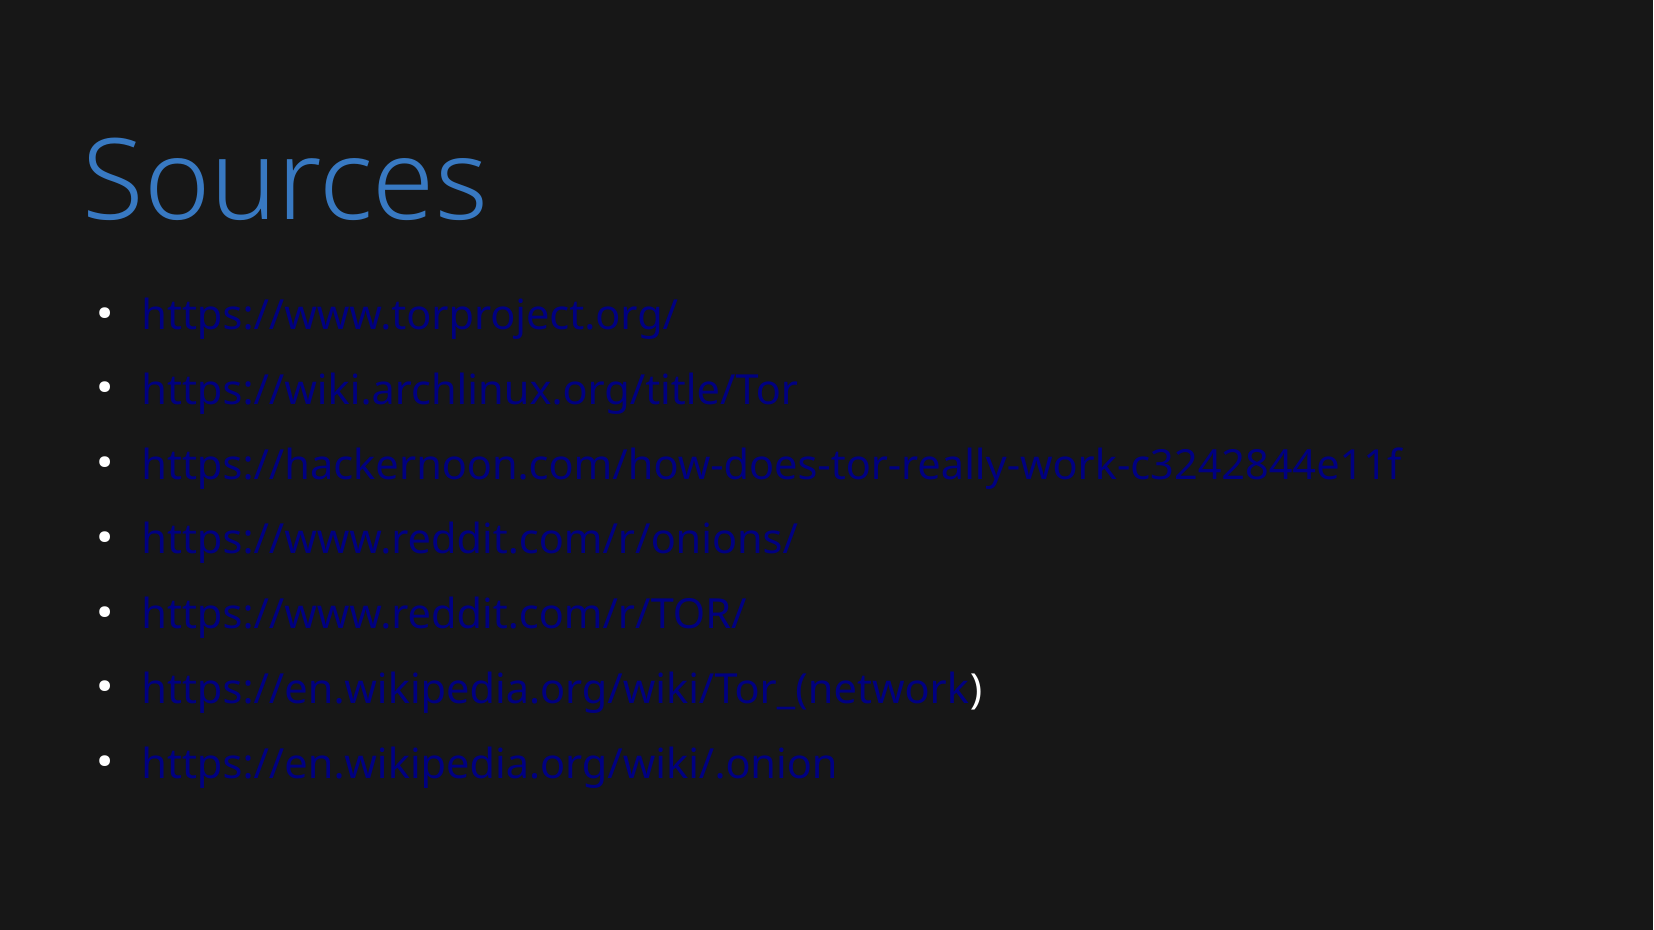

# Sources
https://www.torproject.org/
https://wiki.archlinux.org/title/Tor
https://hackernoon.com/how-does-tor-really-work-c3242844e11f
https://www.reddit.com/r/onions/
https://www.reddit.com/r/TOR/
https://en.wikipedia.org/wiki/Tor_(network)
https://en.wikipedia.org/wiki/.onion